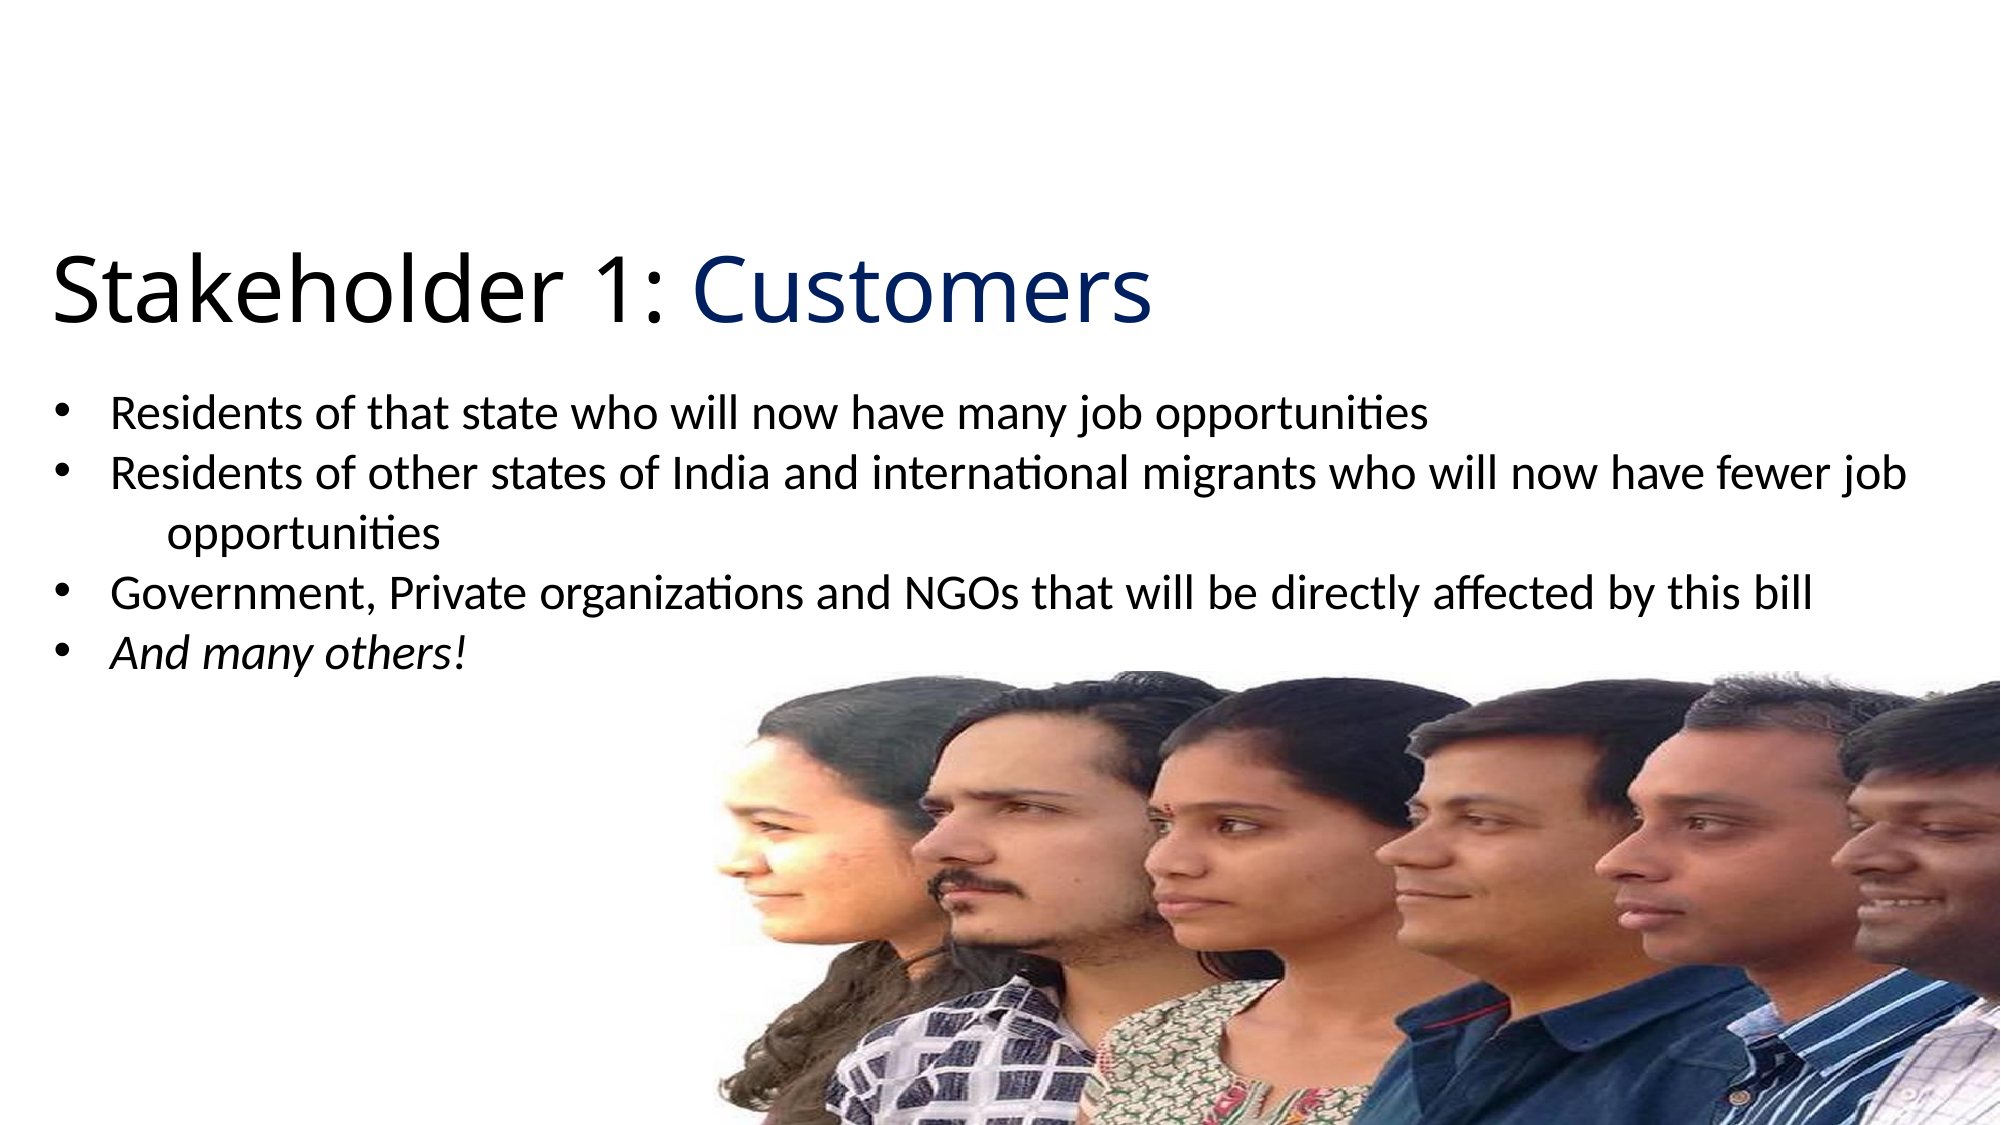

# Stakeholder 1: Customers
Residents of that state who will now have many job opportunities
Residents of other states of India and international migrants who will now have fewer job opportunities
Government, Private organizations and NGOs that will be directly affected by this bill
And many others!